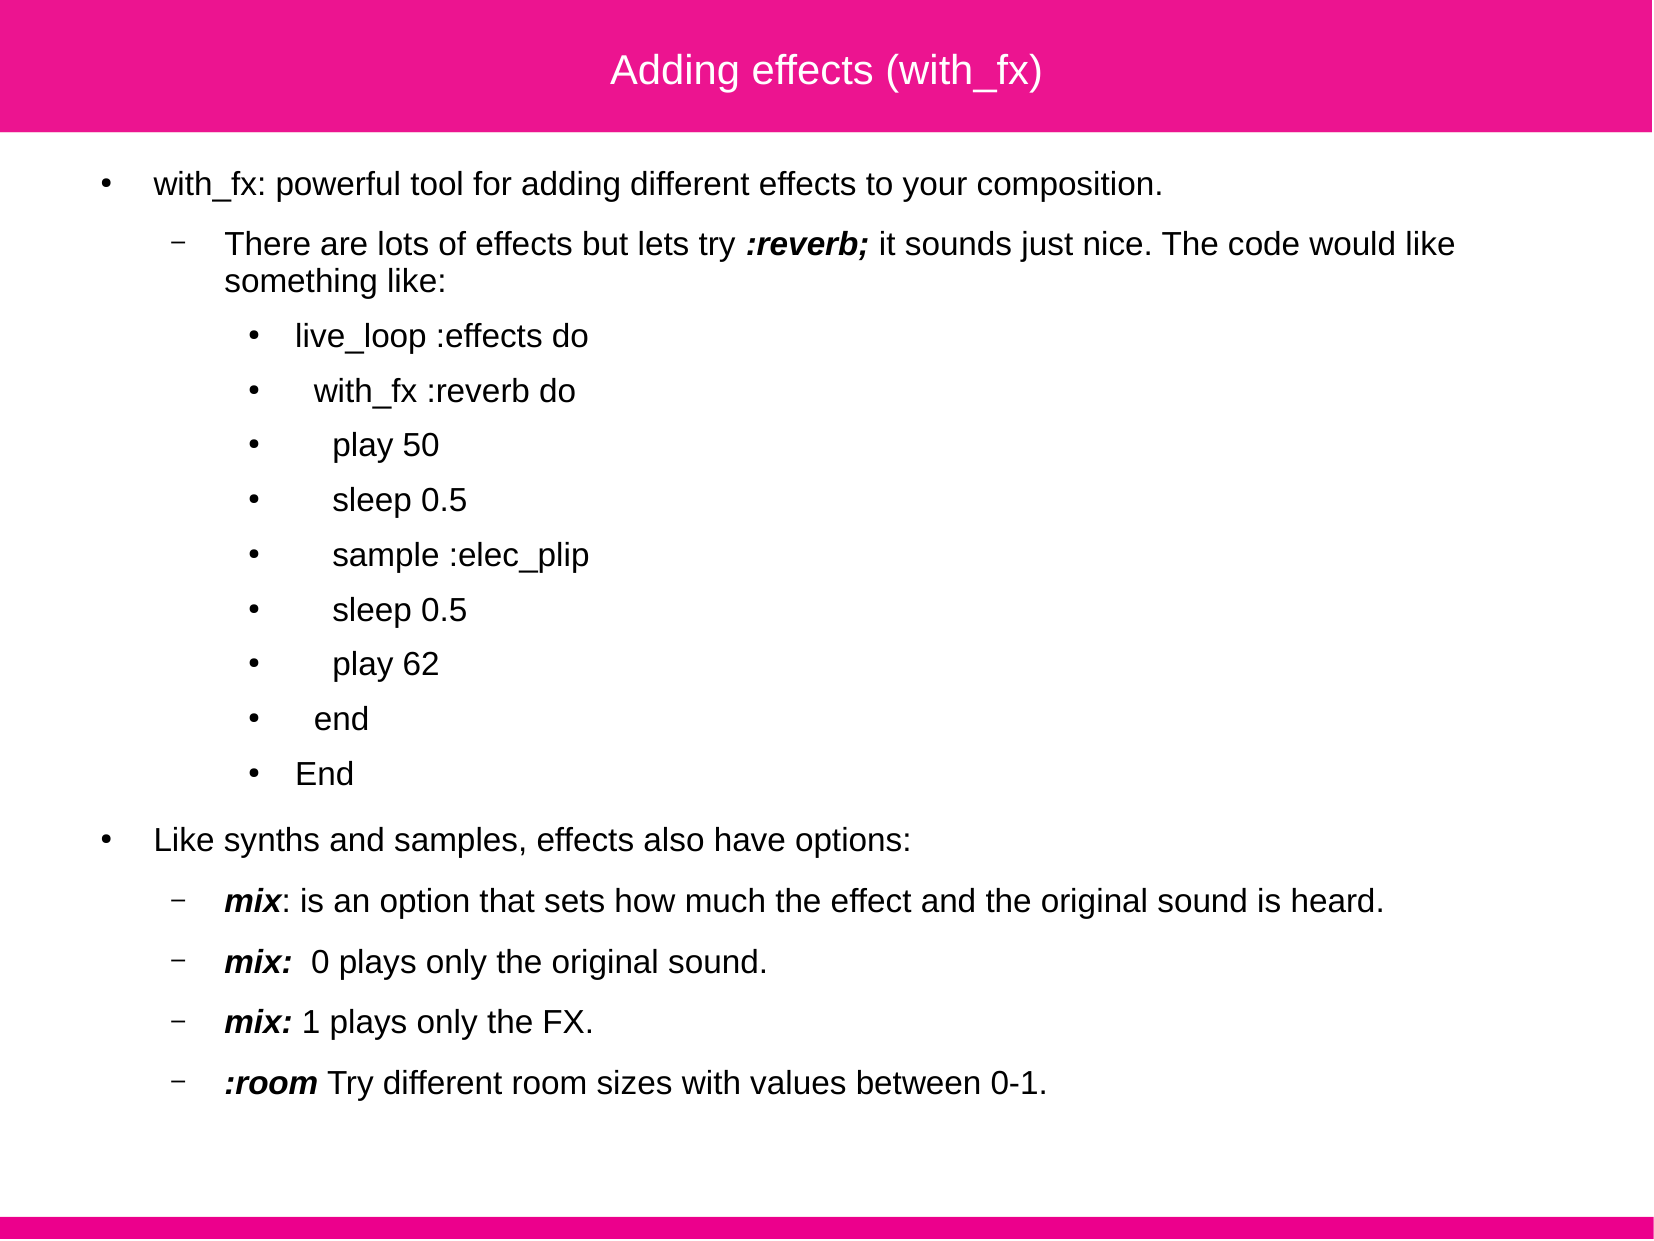

Adding effects (with_fx)
# with_fx: powerful tool for adding different effects to your composition.
There are lots of effects but lets try :reverb; it sounds just nice. The code would like something like:
live_loop :effects do
 with_fx :reverb do
 play 50
 sleep 0.5
 sample :elec_plip
 sleep 0.5
 play 62
 end
End
Like synths and samples, effects also have options:
mix: is an option that sets how much the effect and the original sound is heard.
mix: 0 plays only the original sound.
mix: 1 plays only the FX.
:room Try different room sizes with values between 0-1.